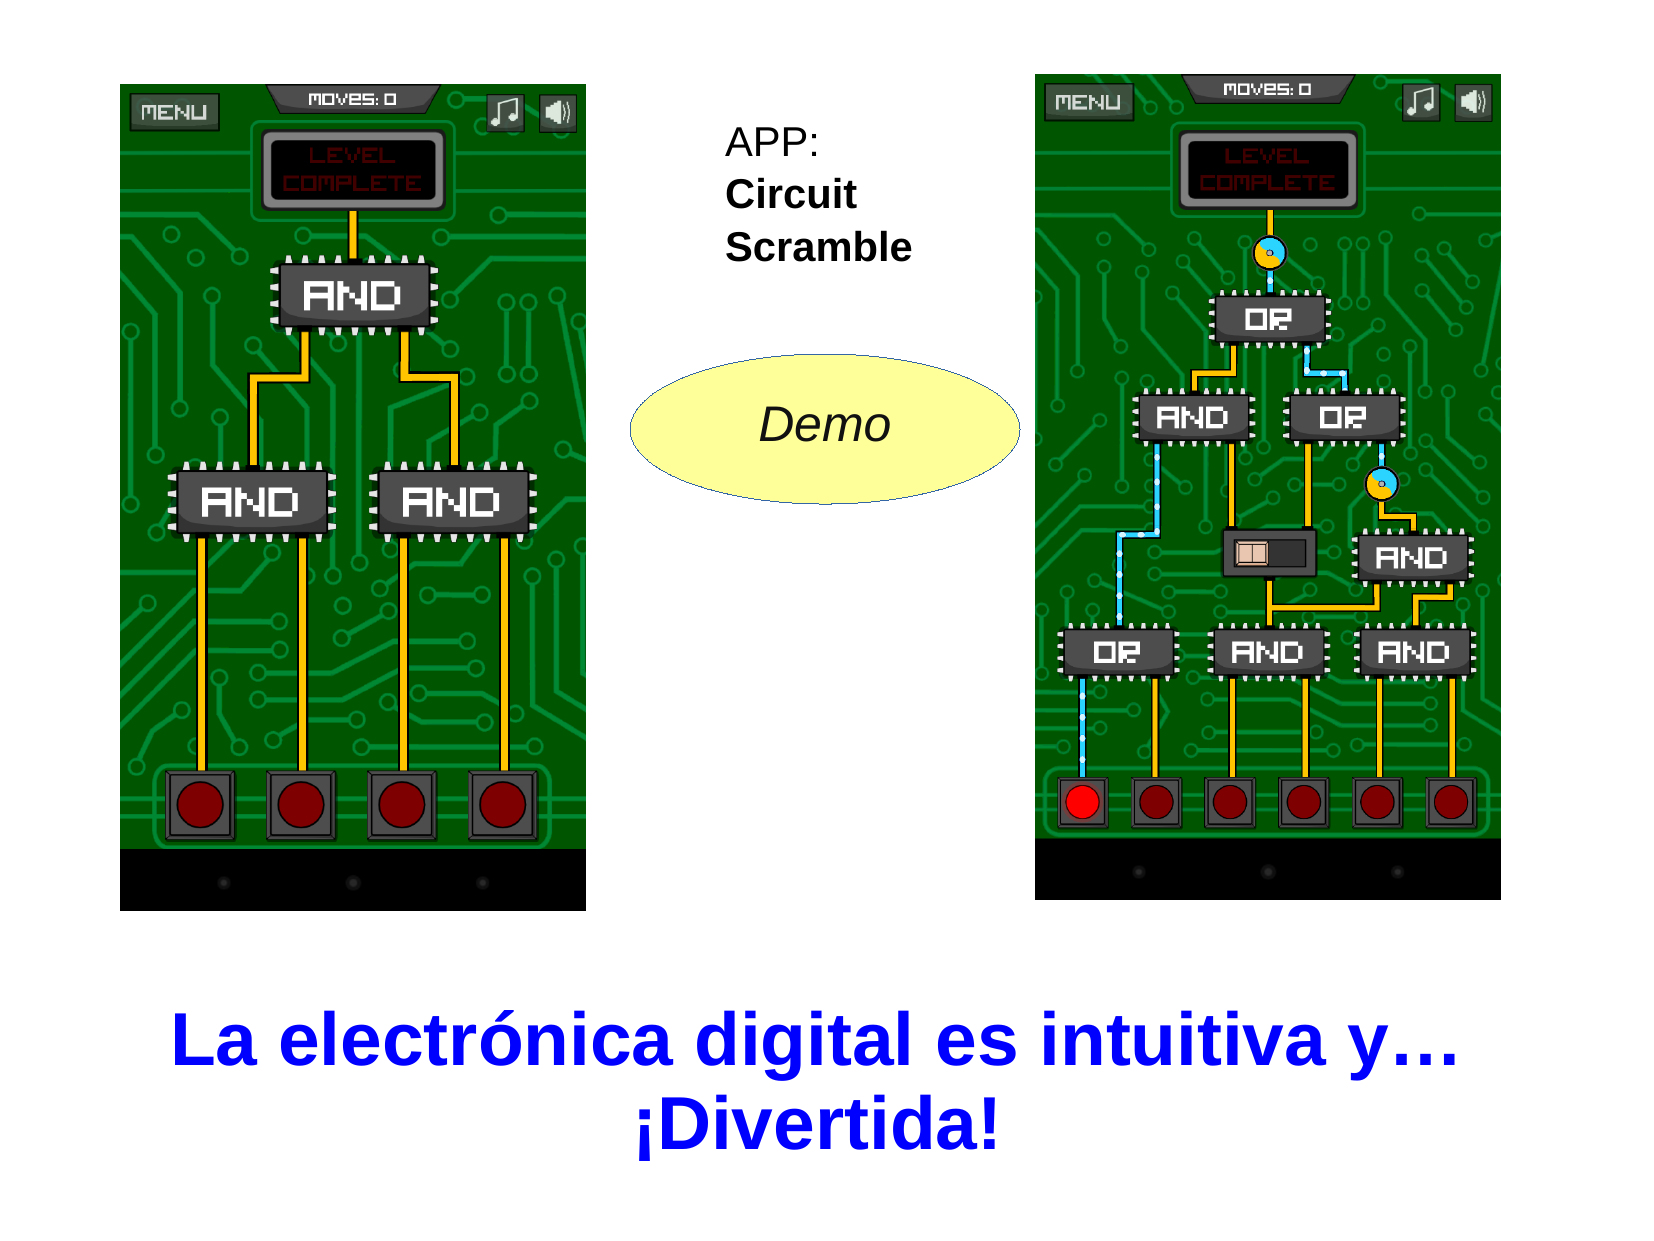

APP:
Circuit
Scramble
Demo
La electrónica digital es intuitiva y…
¡Divertida!